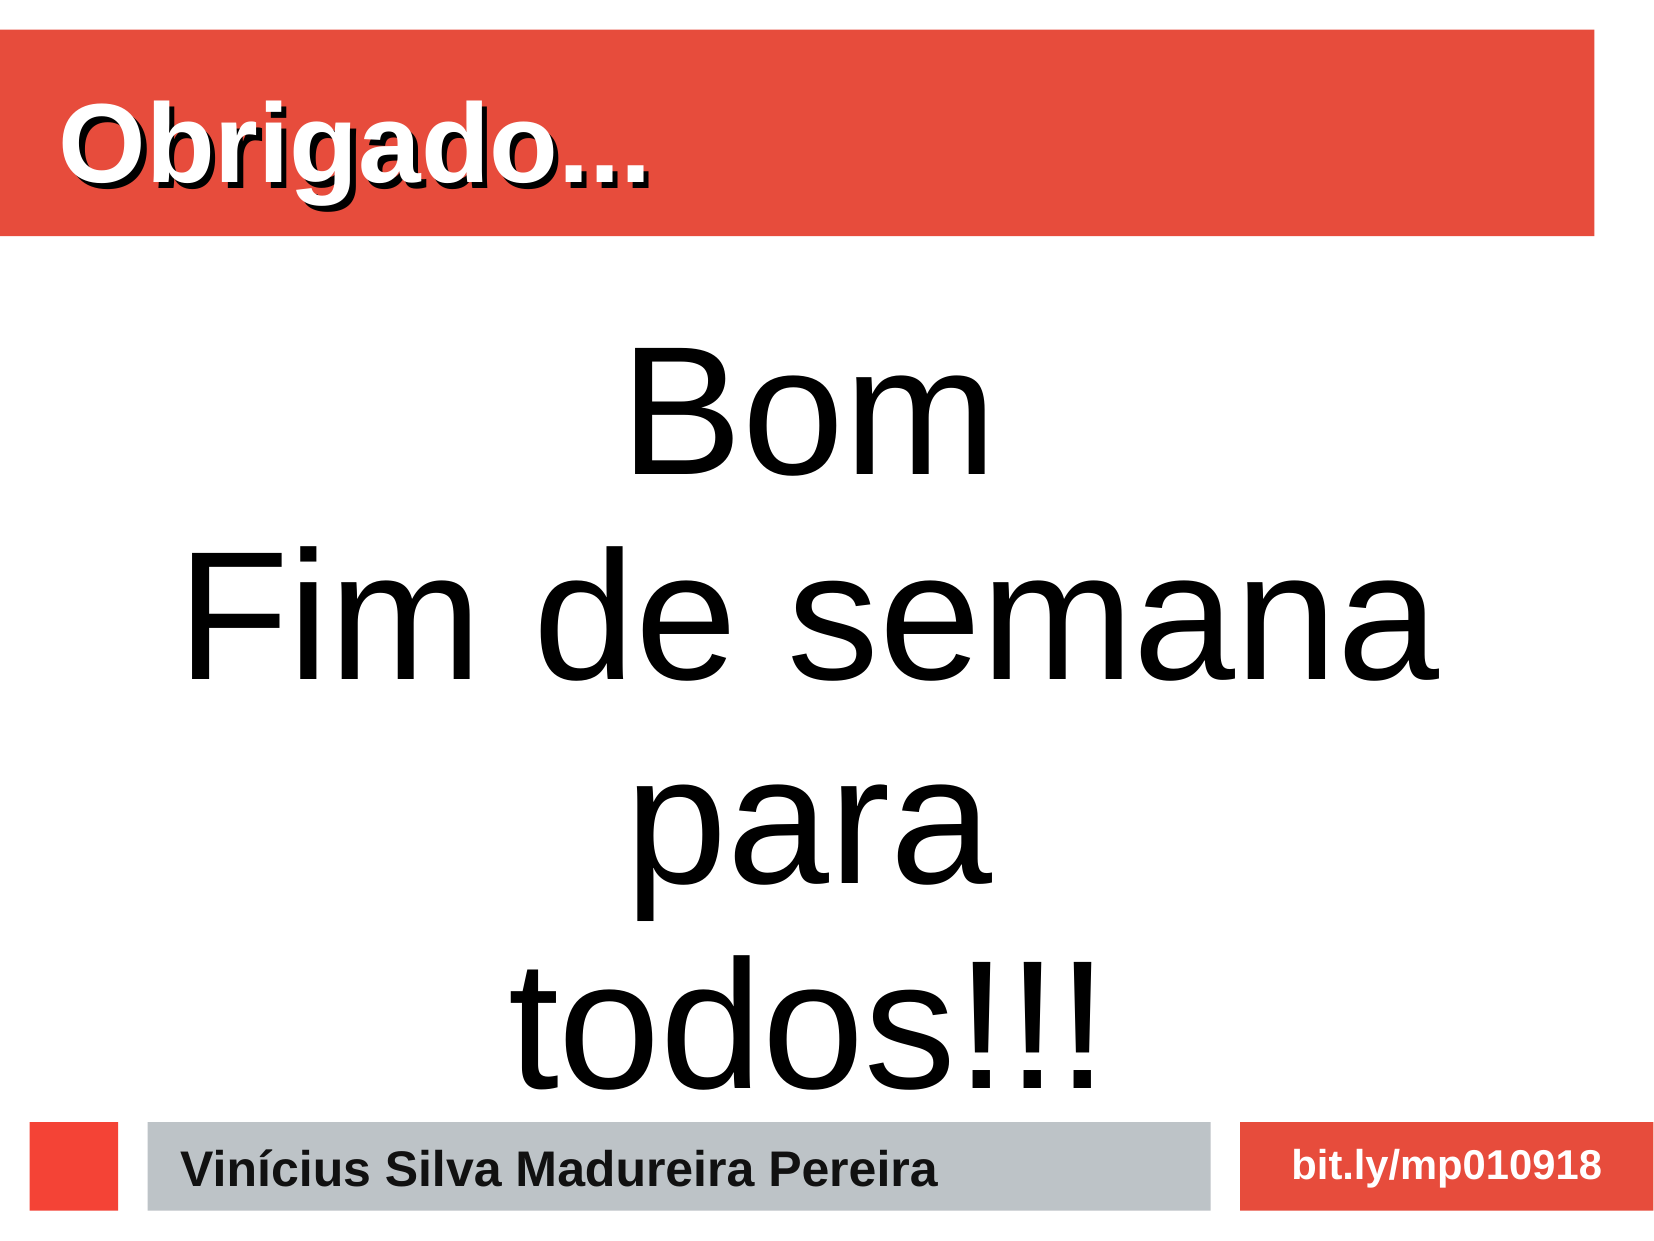

# Obrigado...
Bom
Fim de semana
para
todos!!!
Vinícius Silva Madureira Pereira
bit.ly/mp010918